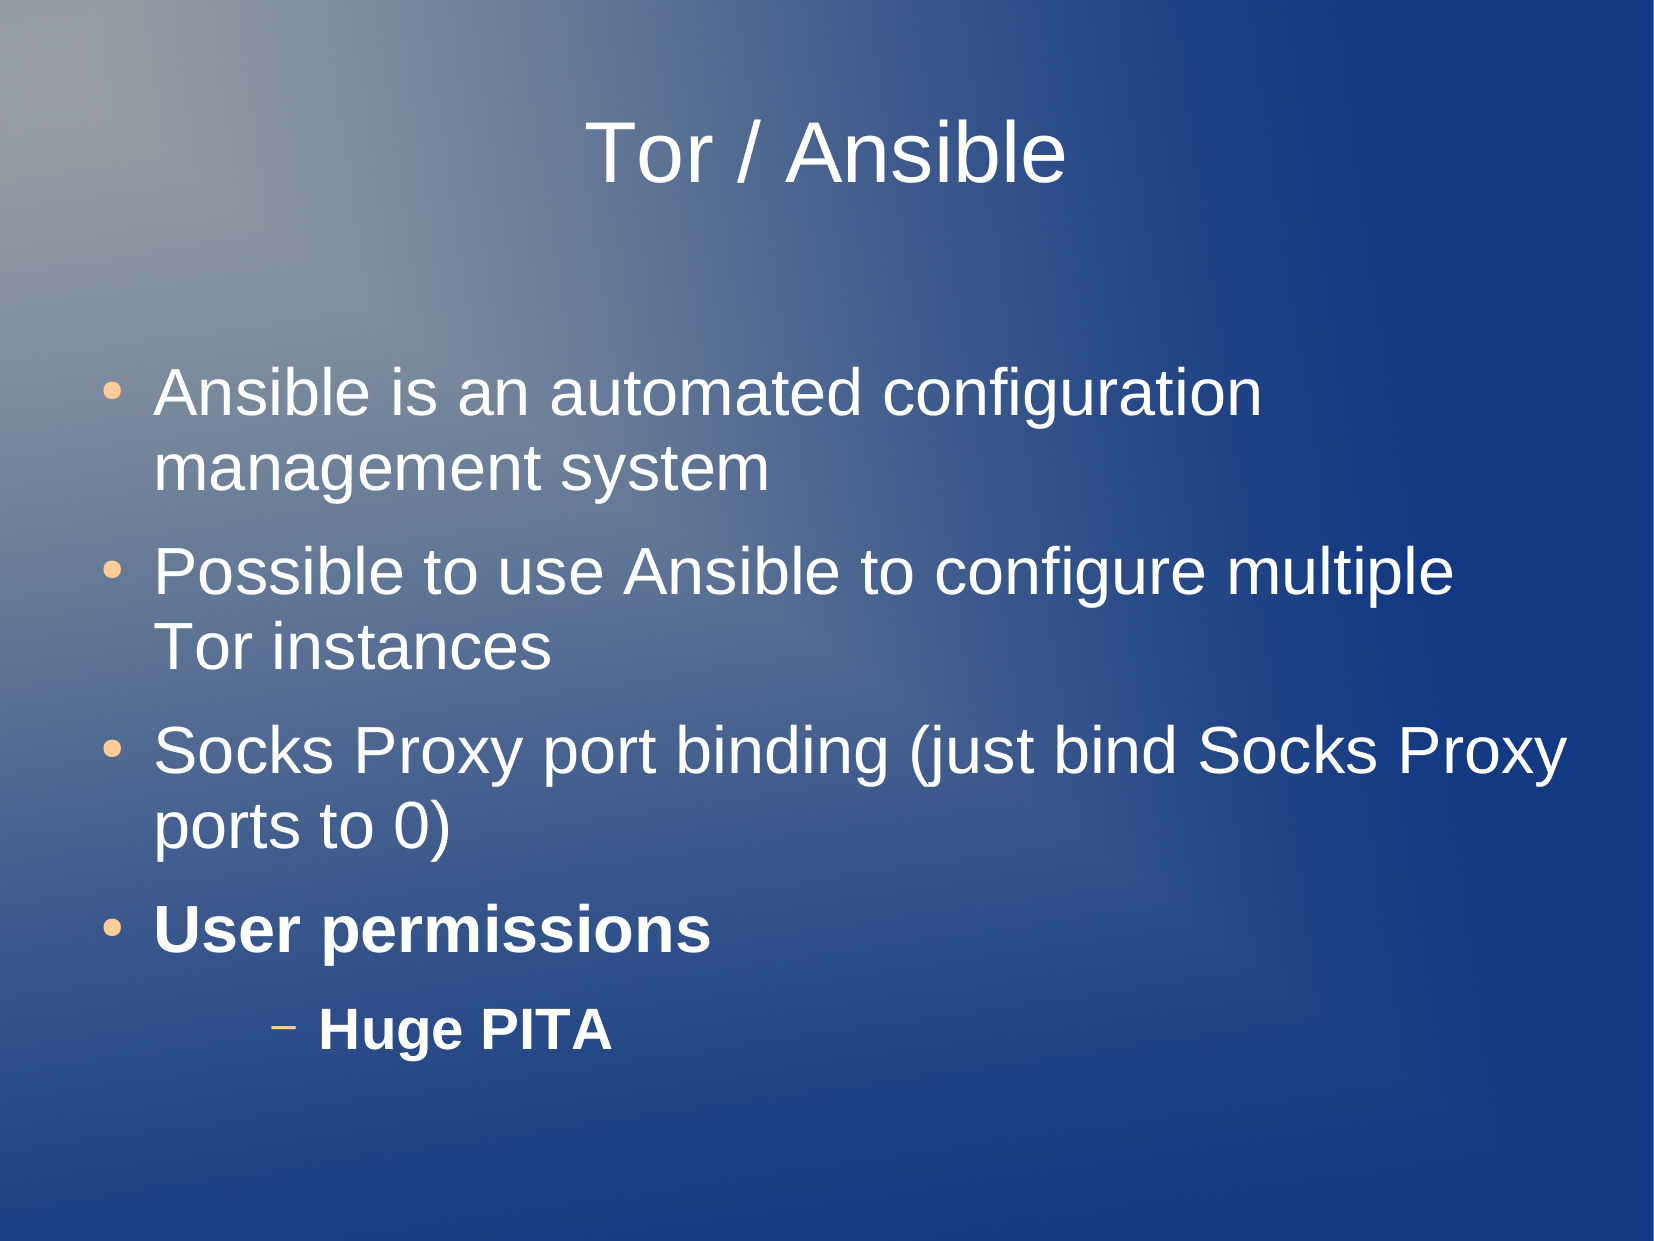

# Tor / Ansible
Ansible is an automated configuration management system
Possible to use Ansible to configure multiple Tor instances
Socks Proxy port binding (just bind Socks Proxy ports to 0)
User permissions
Huge PITA